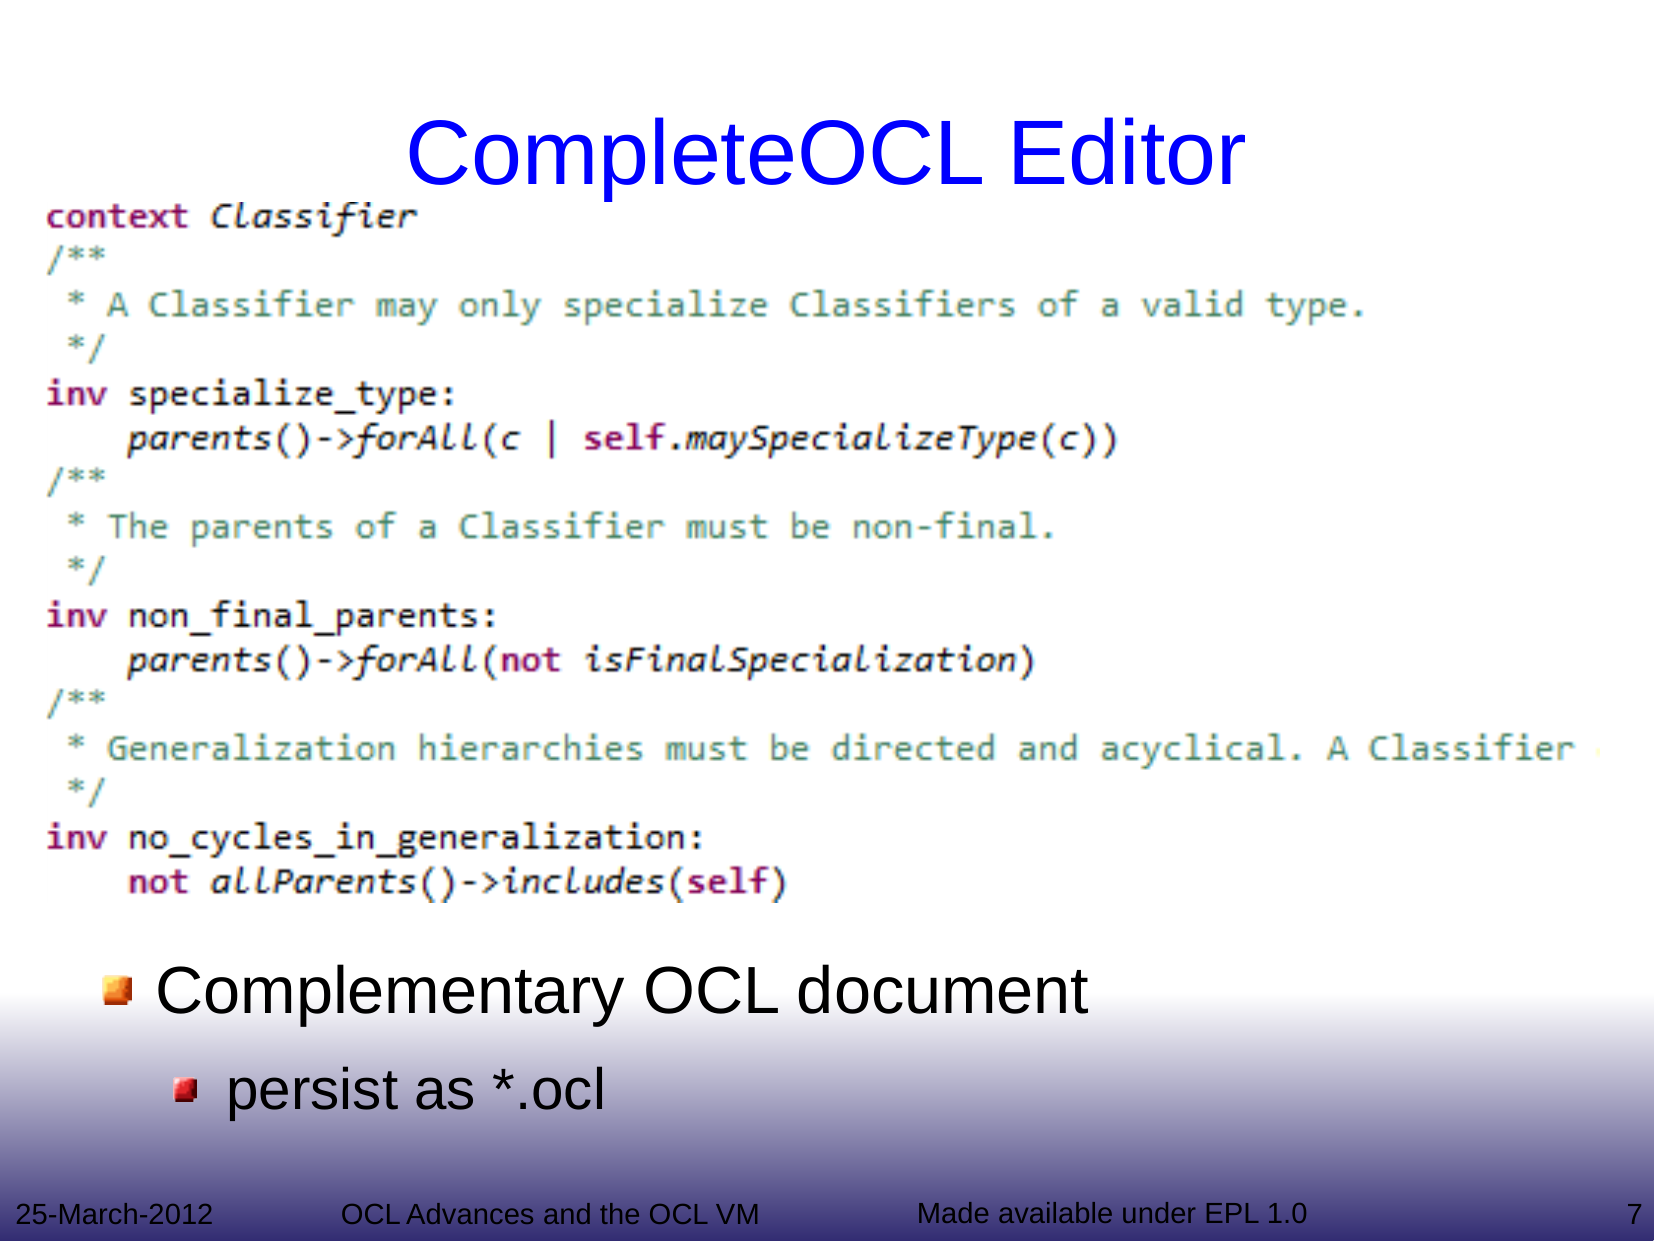

# CompleteOCL Editor
Complementary OCL document
persist as *.ocl
25-March-2012
OCL Advances and the OCL VM
7